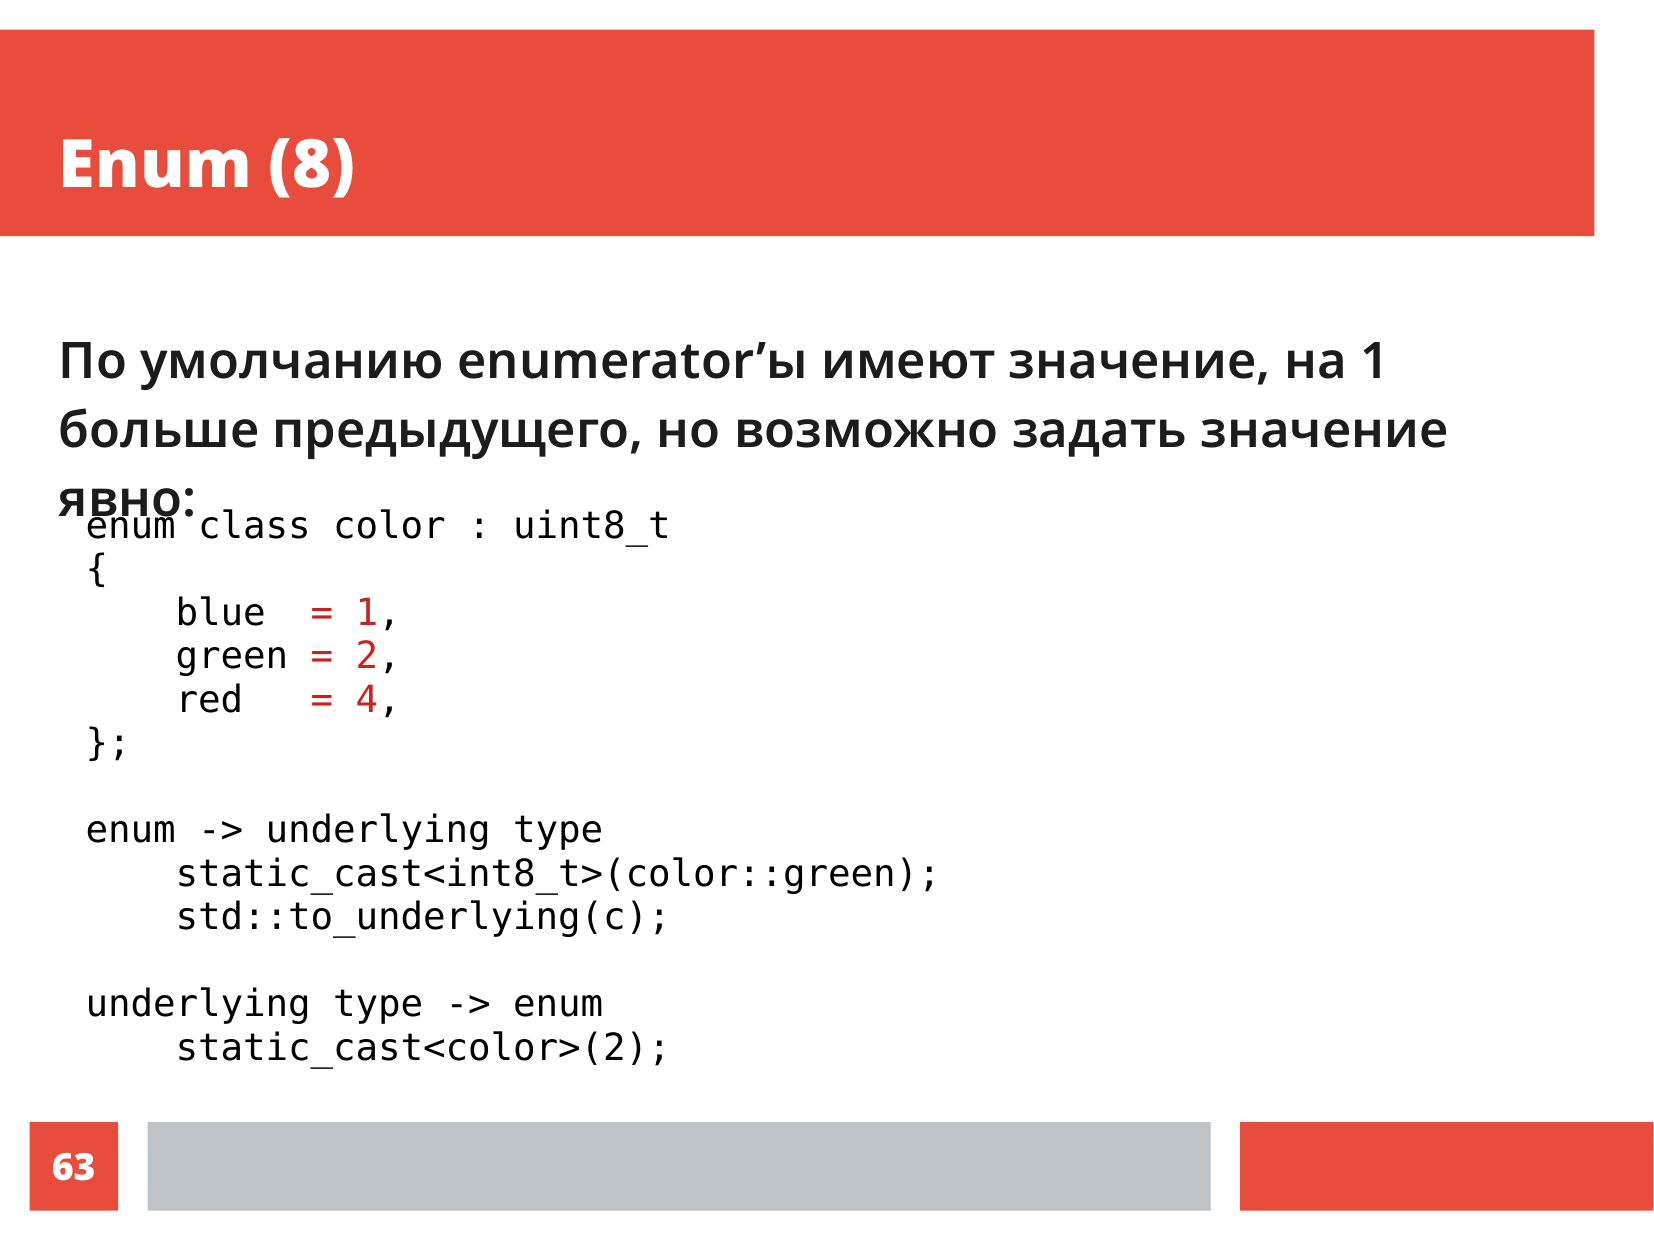

# Enum (8)
По умолчанию enumerator’ы имеют значение, на 1 больше предыдущего, но возможно задать значение явно:
enum class color : uint8_t
{
 blue = 1,
 green = 2,
 red = 4,
};
enum -> underlying type
 static_cast<int8_t>(color::green);
 std::to_underlying(c);
underlying type -> enum
 static_cast<color>(2);
63